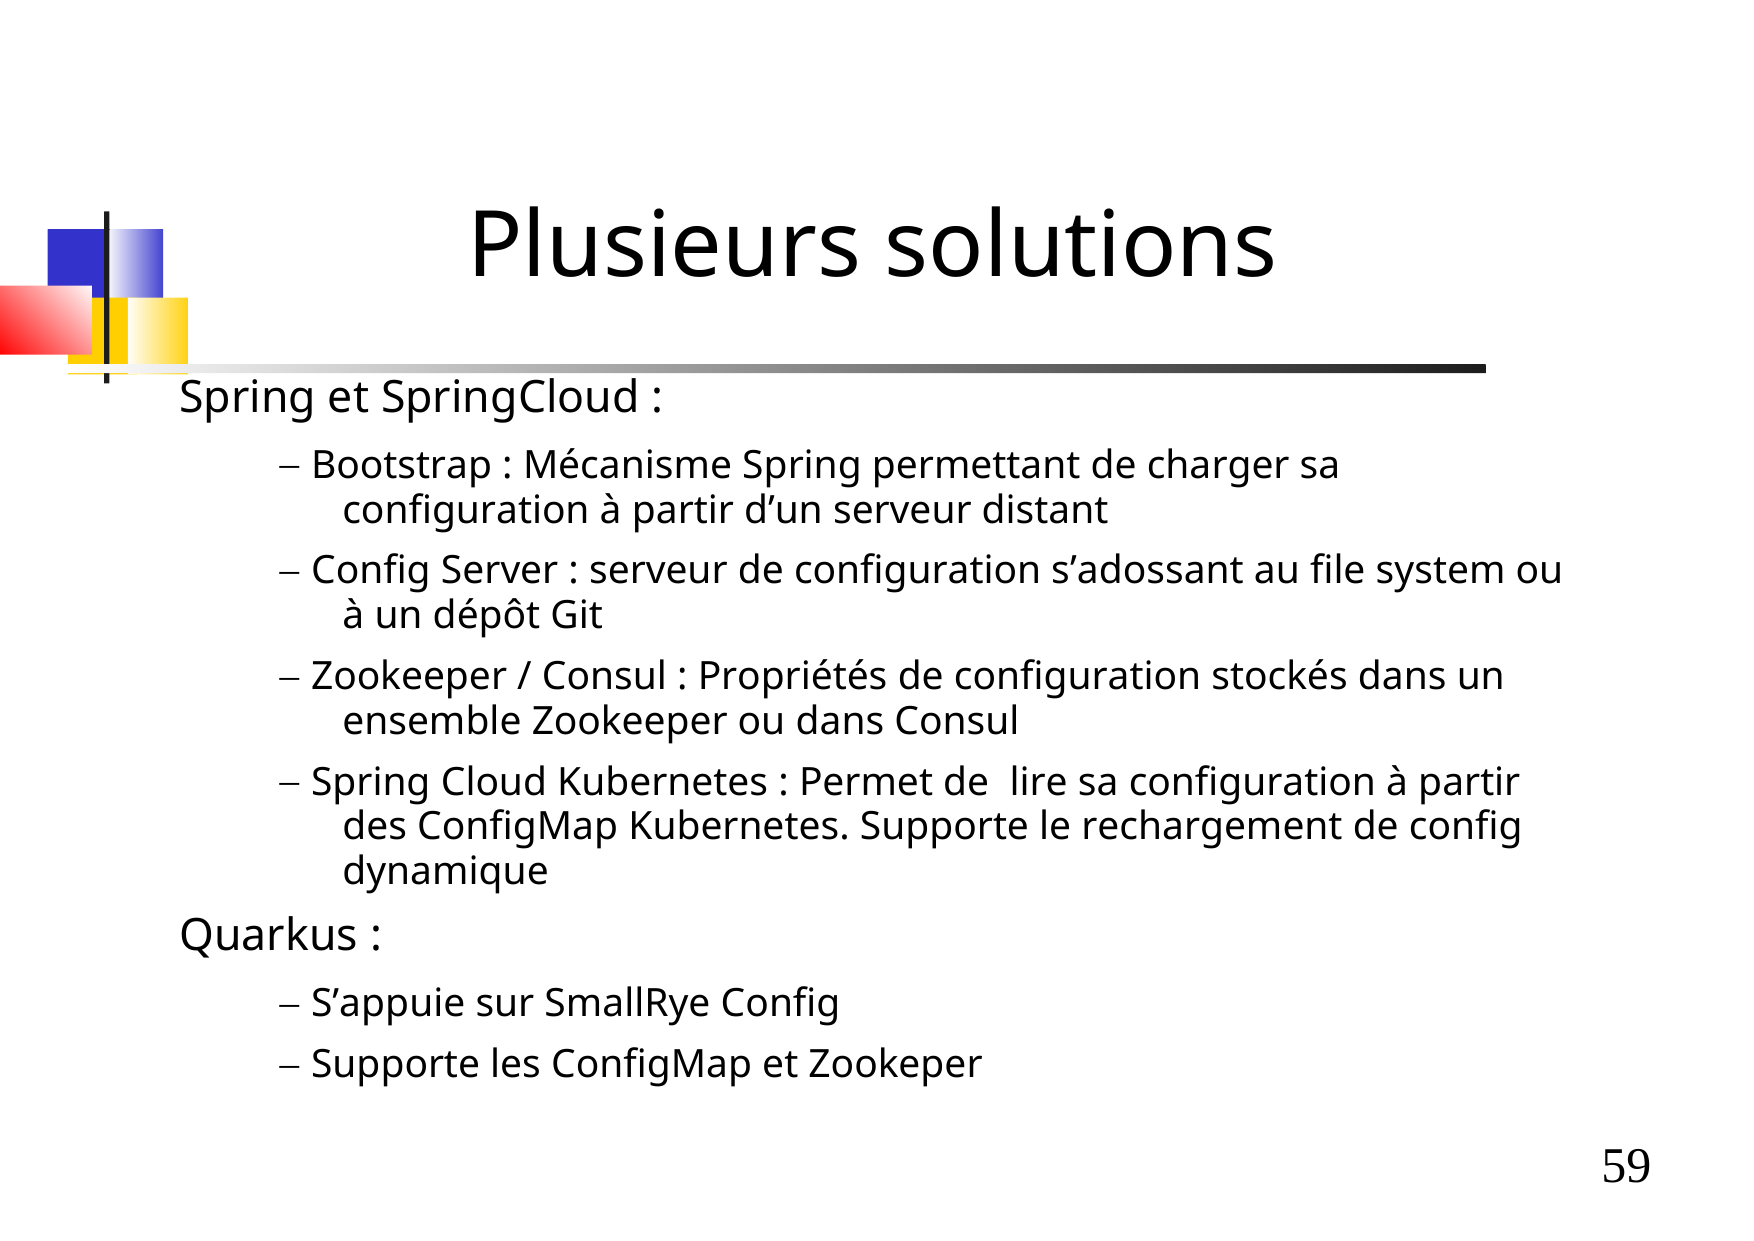

# Plusieurs solutions
Spring et SpringCloud :
Bootstrap : Mécanisme Spring permettant de charger sa configuration à partir d’un serveur distant
Config Server : serveur de configuration s’adossant au file system ou à un dépôt Git
Zookeeper / Consul : Propriétés de configuration stockés dans un ensemble Zookeeper ou dans Consul
Spring Cloud Kubernetes : Permet de lire sa configuration à partir des ConfigMap Kubernetes. Supporte le rechargement de config dynamique
Quarkus :
S’appuie sur SmallRye Config
Supporte les ConfigMap et Zookeper